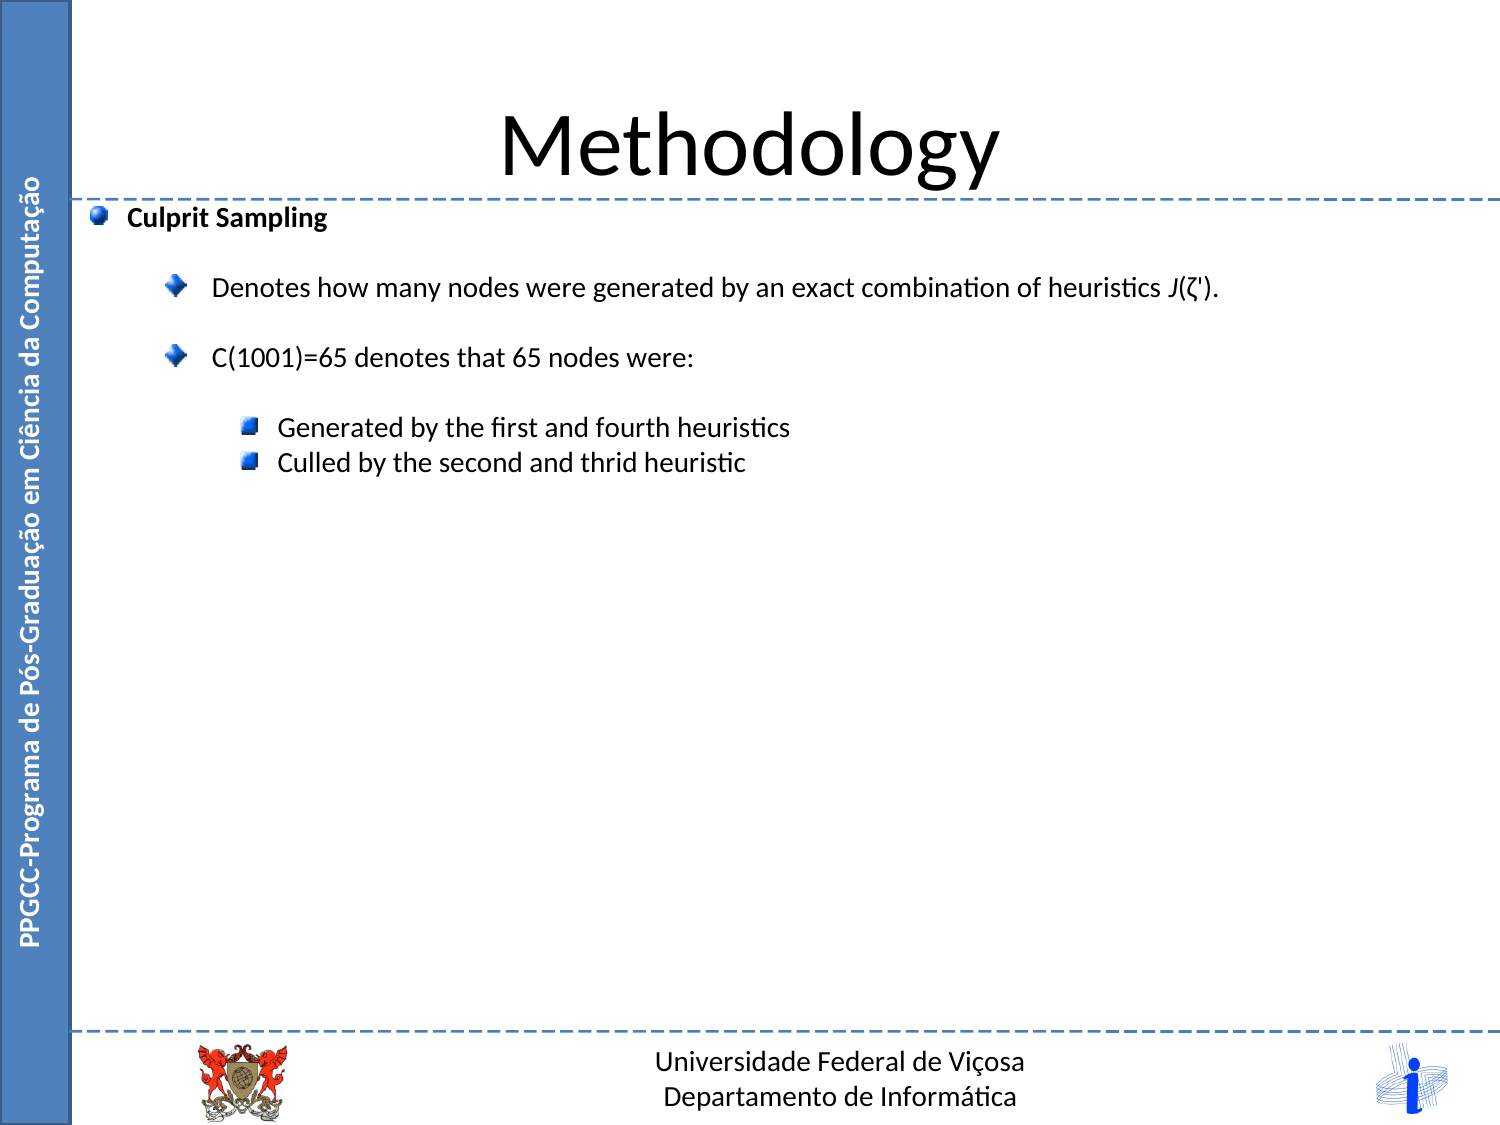

Methodology
 Culprit Sampling
Denotes how many nodes were generated by an exact combination of heuristics J(ζ').
C(1001)=65 denotes that 65 nodes were:
Generated by the first and fourth heuristics
Culled by the second and thrid heuristic
PPGCC-Programa de Pós-Graduação em Ciência da Computação
Universidade Federal de Viçosa
Departamento de Informática